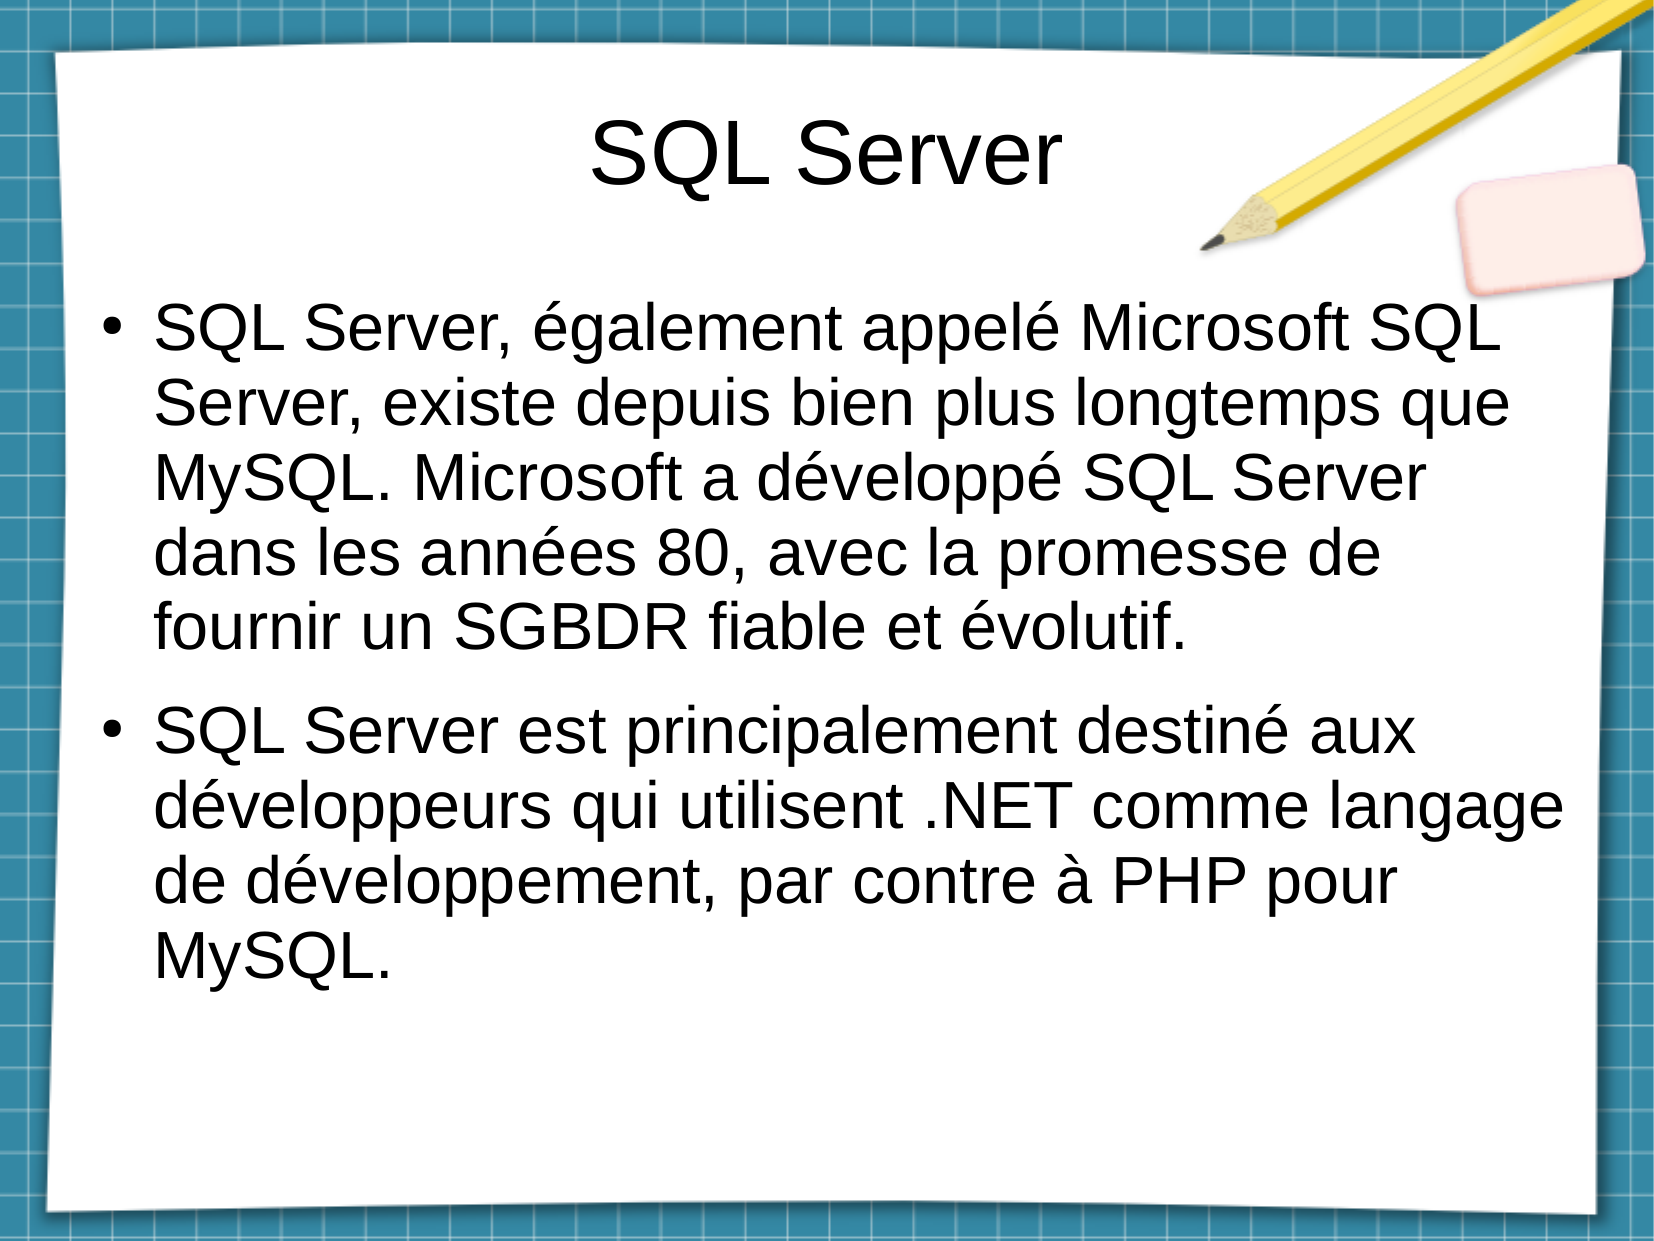

# SQL Server
SQL Server, également appelé Microsoft SQL Server, existe depuis bien plus longtemps que MySQL. Microsoft a développé SQL Server dans les années 80, avec la promesse de fournir un SGBDR fiable et évolutif.
SQL Server est principalement destiné aux développeurs qui utilisent .NET comme langage de développement, par contre à PHP pour MySQL.